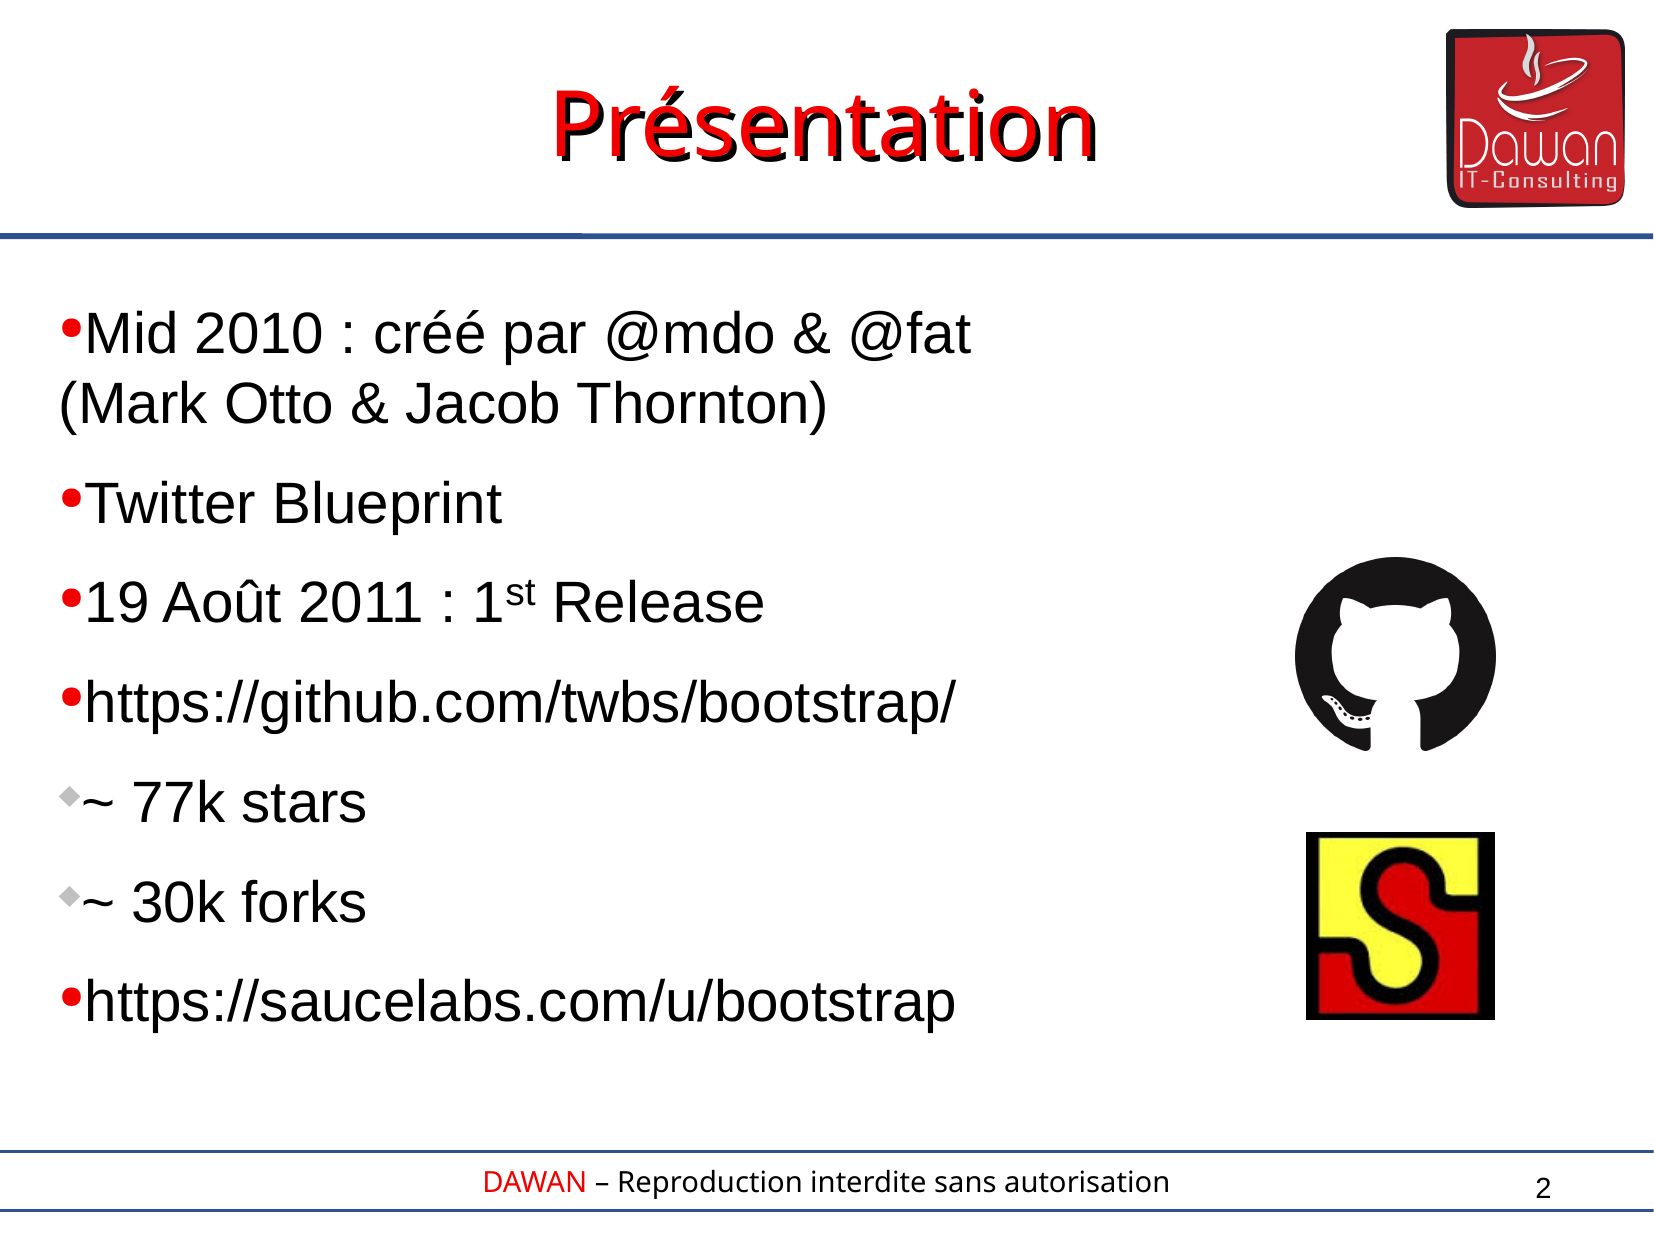

Présentation
# Mid 2010 : créé par @mdo & @fat (Mark Otto & Jacob Thornton)
Twitter Blueprint
19 Août 2011 : 1st Release
https://github.com/twbs/bootstrap/
~ 77k stars
~ 30k forks
https://saucelabs.com/u/bootstrap